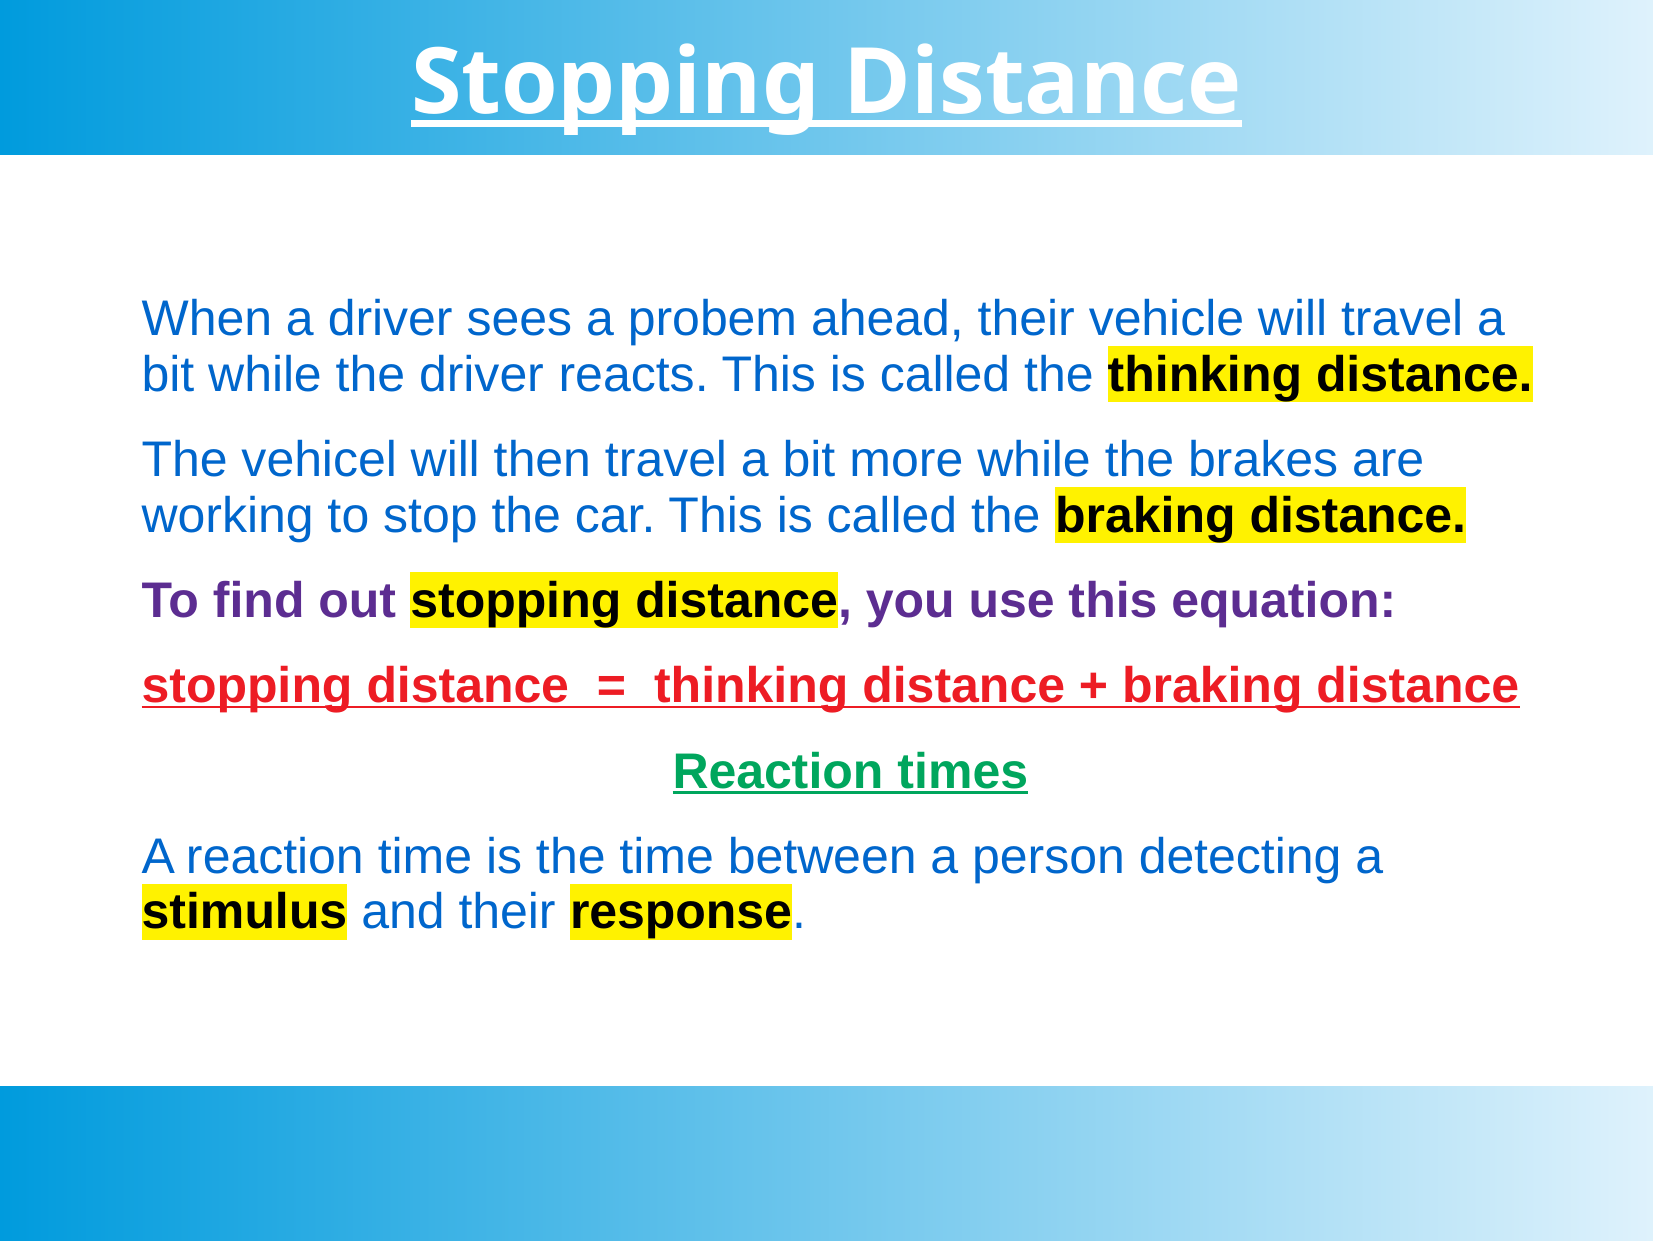

# Stopping Distance
When a driver sees a probem ahead, their vehicle will travel a bit while the driver reacts. This is called the thinking distance.
The vehicel will then travel a bit more while the brakes are working to stop the car. This is called the braking distance.
To find out stopping distance, you use this equation:
stopping distance = thinking distance + braking distance
Reaction times
A reaction time is the time between a person detecting a stimulus and their response.